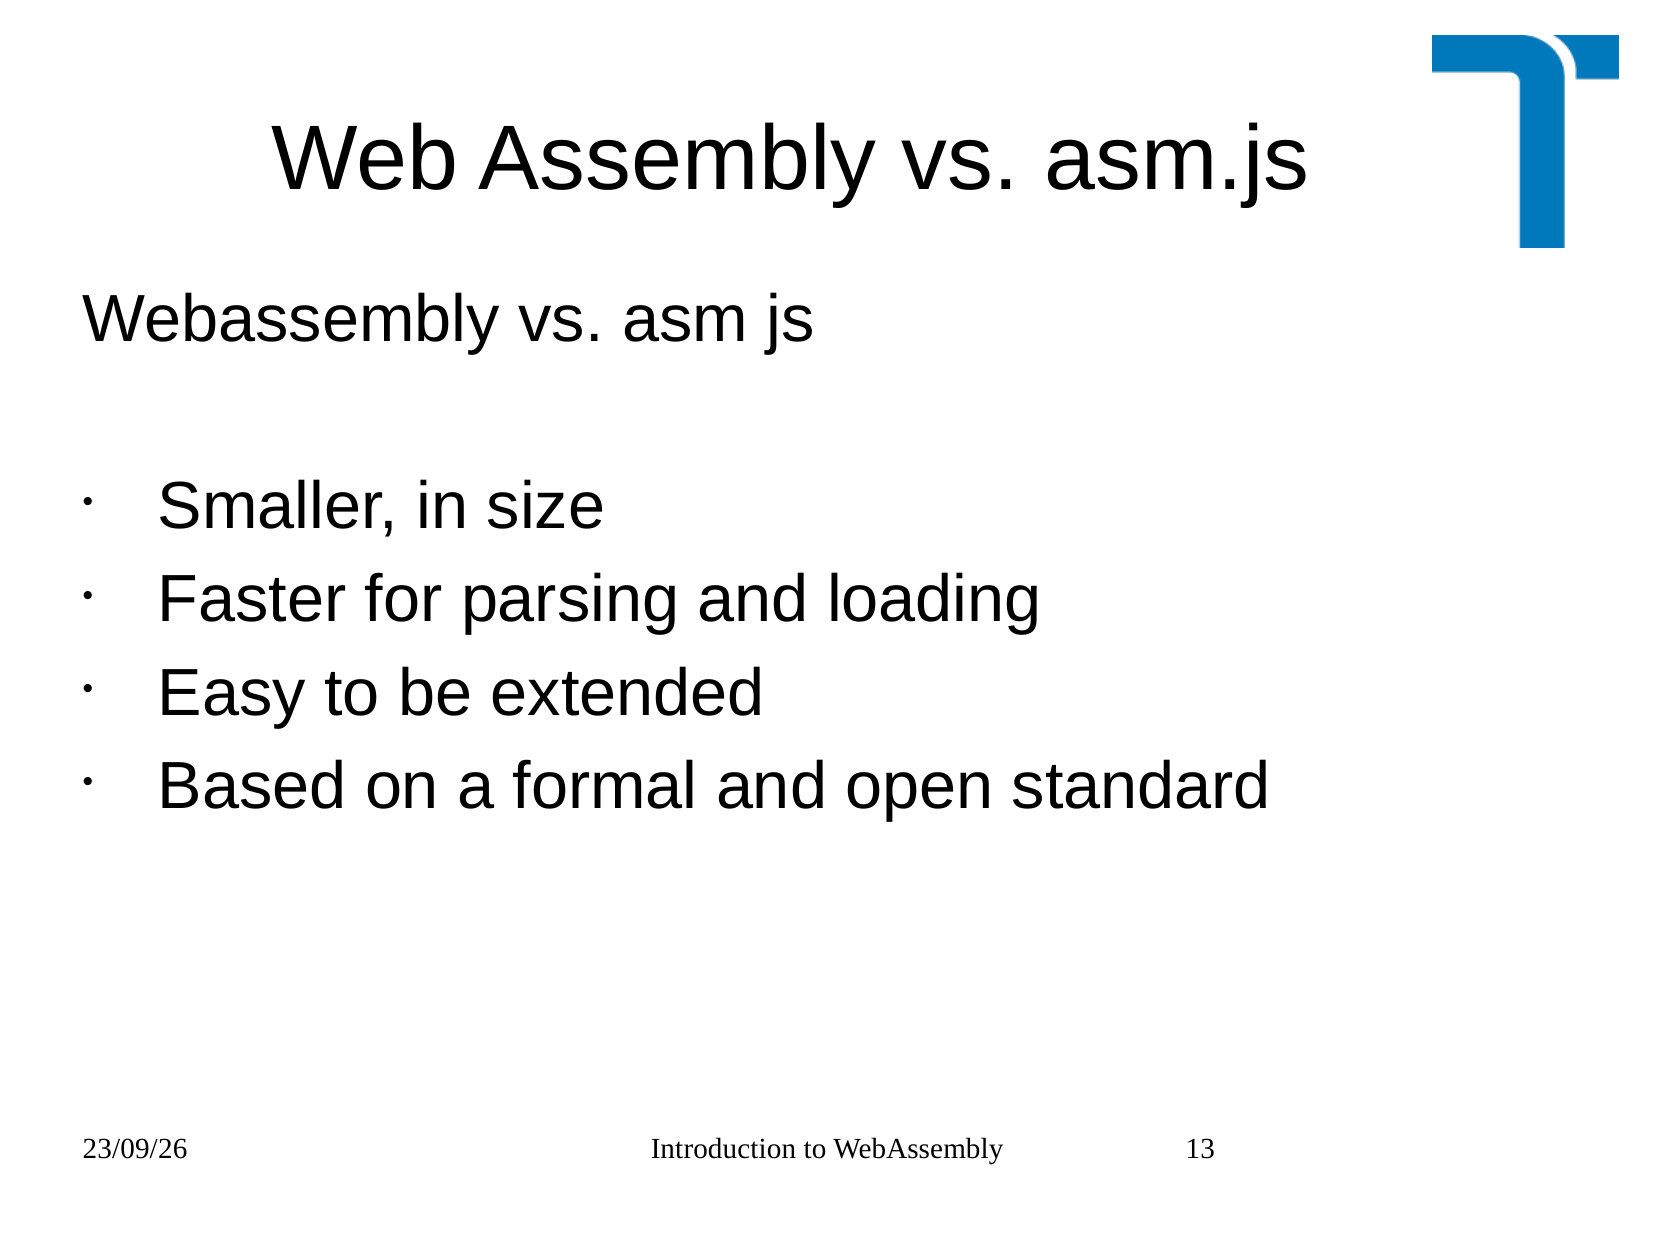

# Web Assembly vs. asm.js
Webassembly vs. asm js
Smaller, in size
Faster for parsing and loading
Easy to be extended
Based on a formal and open standard
Introduction to WebAssembly